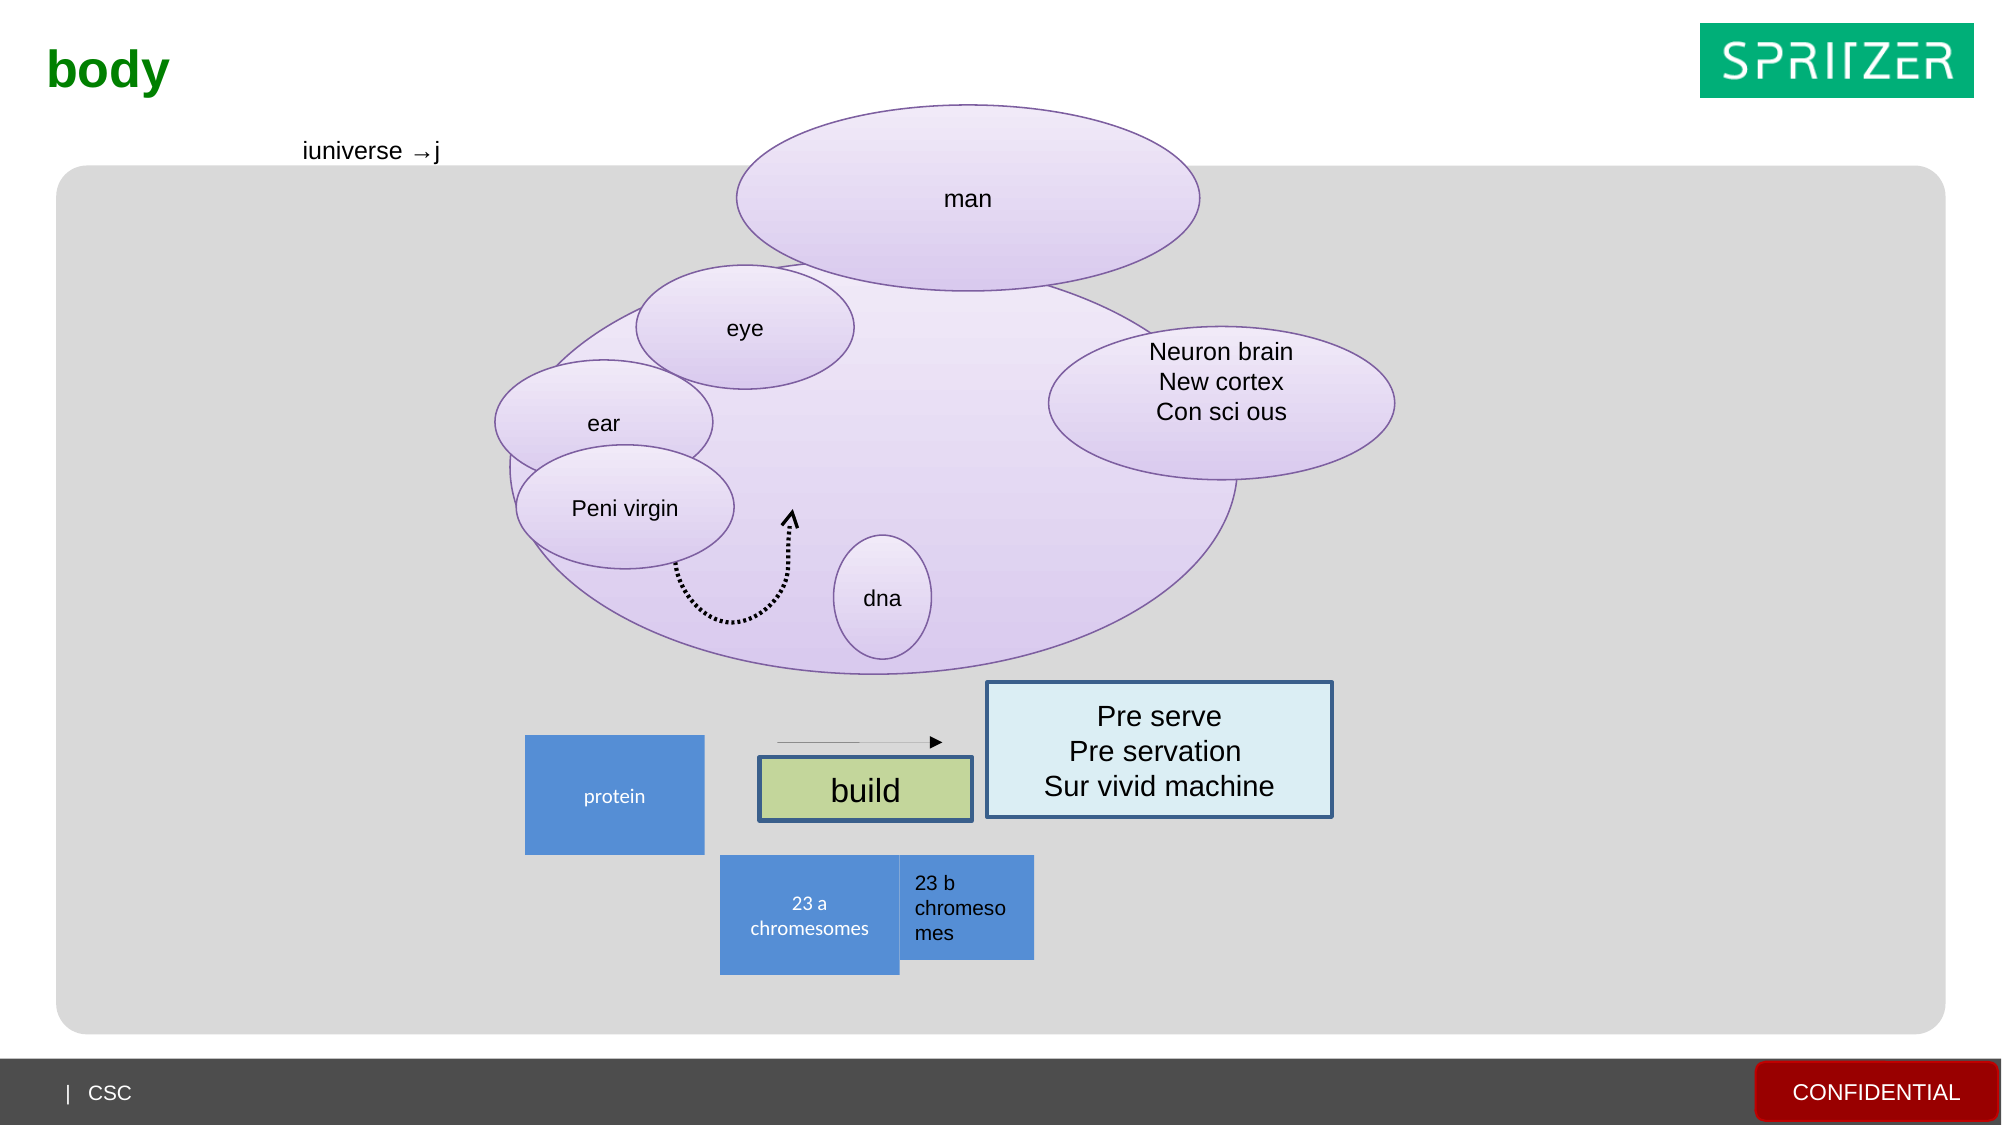

body
man
iuniverse →j
eye
Neuron brain
New cortex
Con sci ous
ear
Peni virgin
dna
Pre serve
Pre servation
Sur vivid machine
protein
build
23 a chromesomes
23 b chromesomes